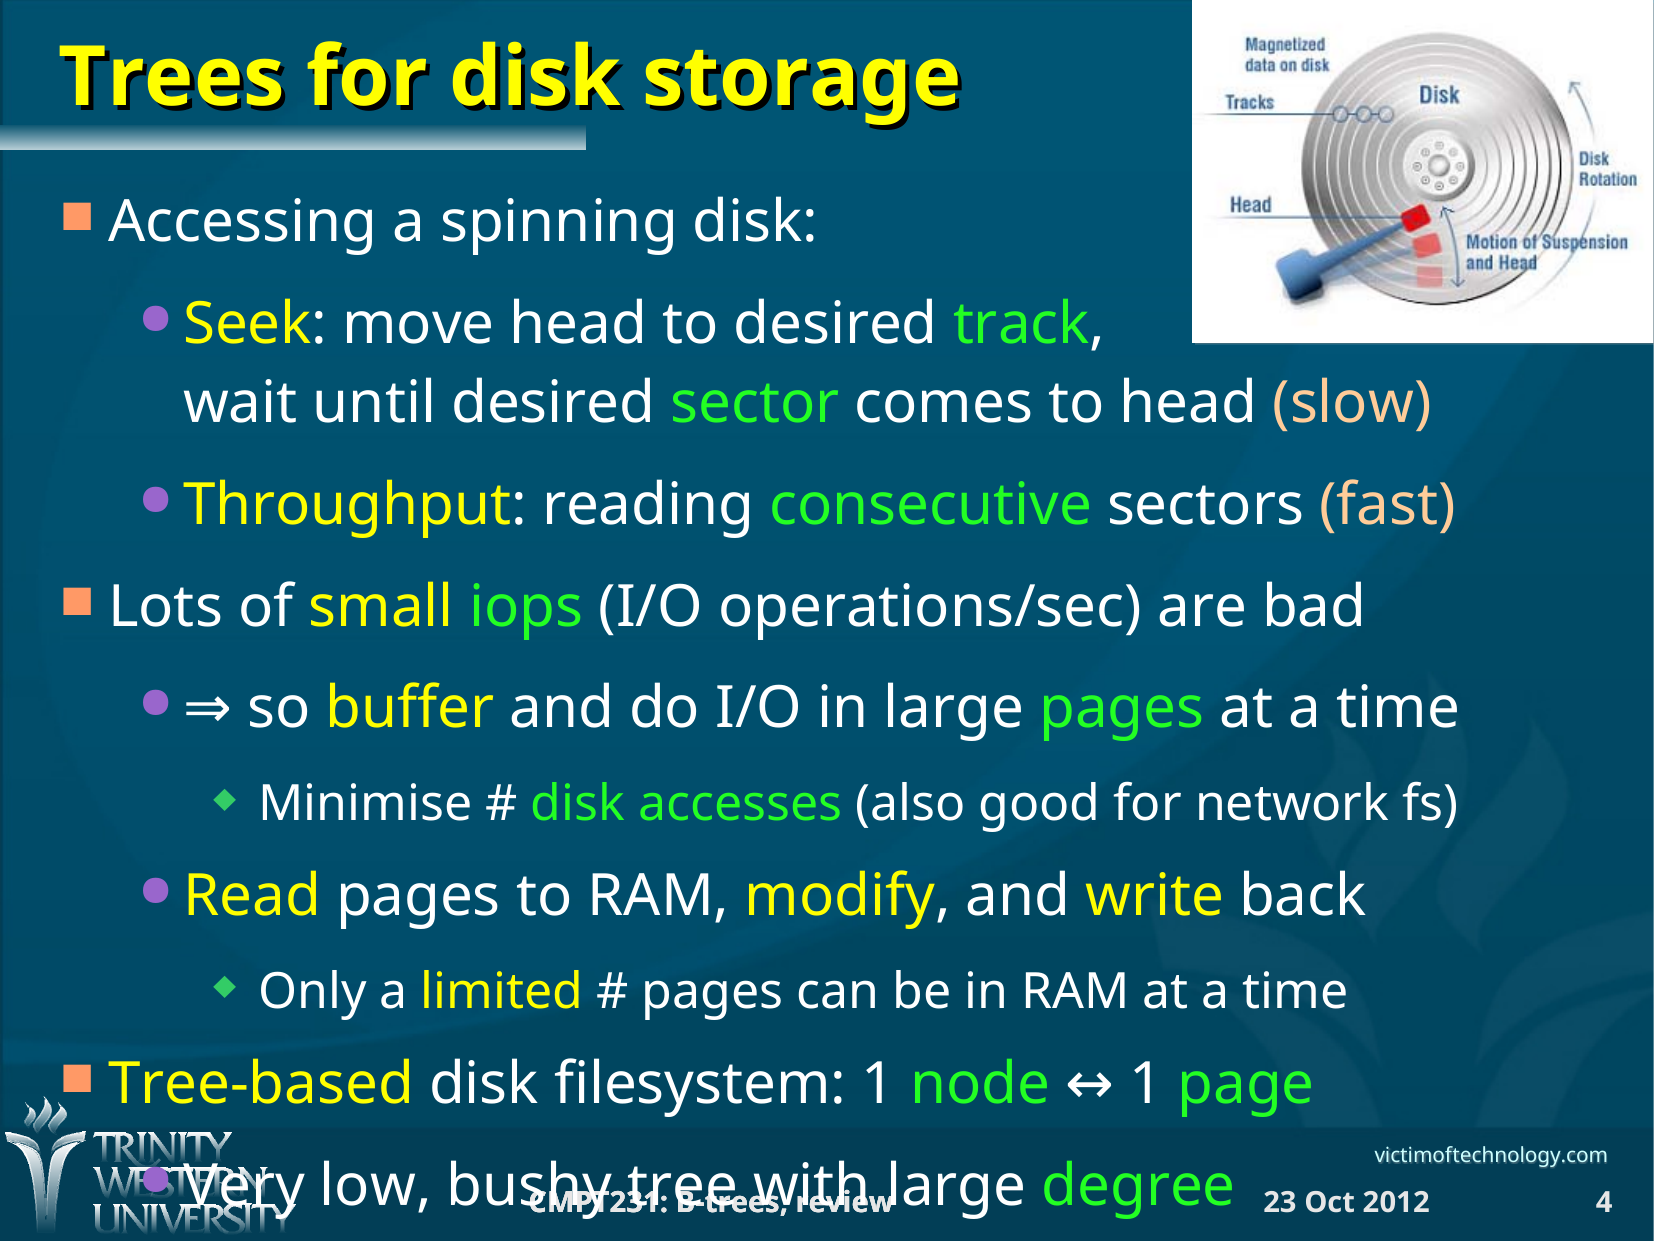

# Trees for disk storage
Accessing a spinning disk:
Seek: move head to desired track,
wait until desired sector comes to head (slow)
Throughput: reading consecutive sectors (fast)
Lots of small iops (I/O operations/sec) are bad
⇒ so buffer and do I/O in large pages at a time
Minimise # disk accesses (also good for network fs)
Read pages to RAM, modify, and write back
Only a limited # pages can be in RAM at a time
Tree-based disk filesystem: 1 node ↔ 1 page
Very low, bushy tree with large degree
victimoftechnology.com
CMPT231: B-trees, review
23 Oct 2012
4